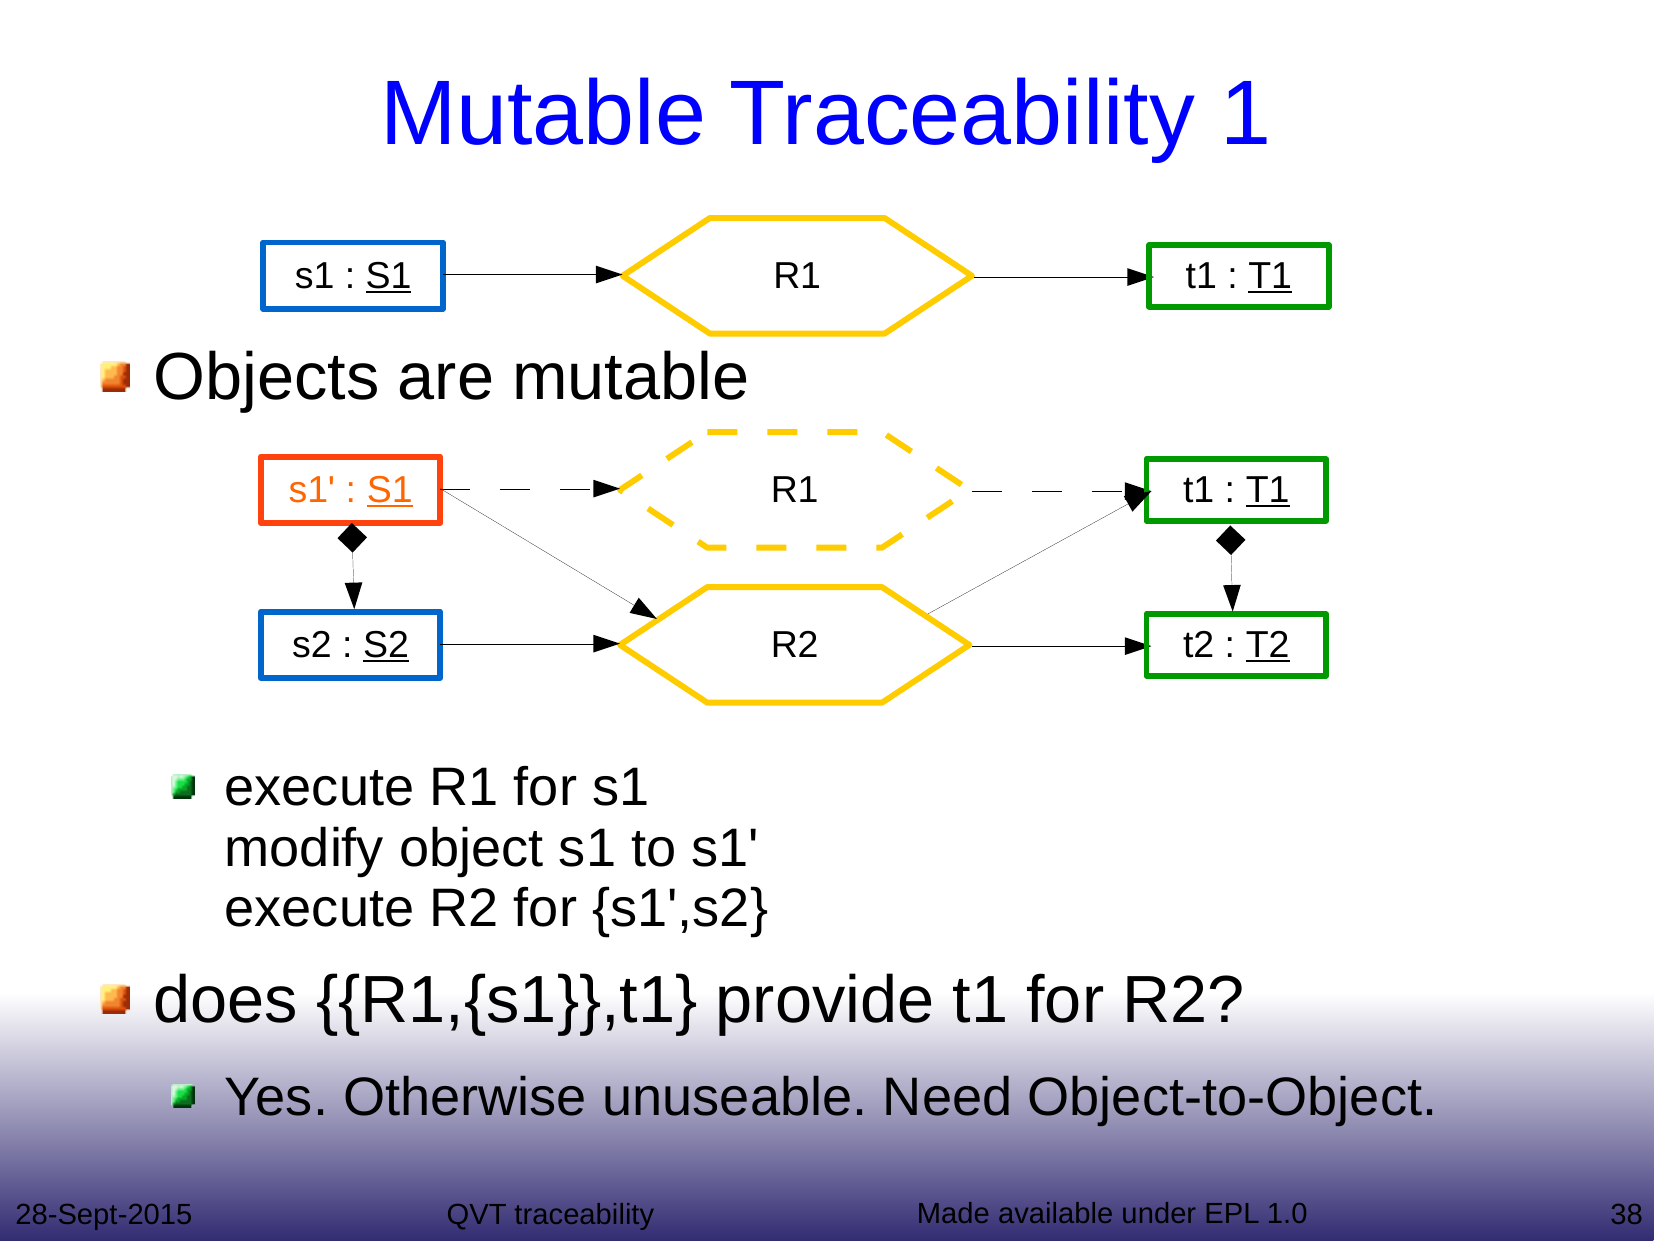

# Mutable Traceability 1
R1
Objects are mutable
execute R1 for s1
modify object s1 to s1'
execute R2 for {s1',s2}
does {{R1,{s1}},t1} provide t1 for R2?
Yes. Otherwise unuseable. Need Object-to-Object.
s1 : S1
t1 : T1
R1
s1' : S1
t1 : T1
R2
s2 : S2
t2 : T2
28-Sept-2015
QVT traceability
38